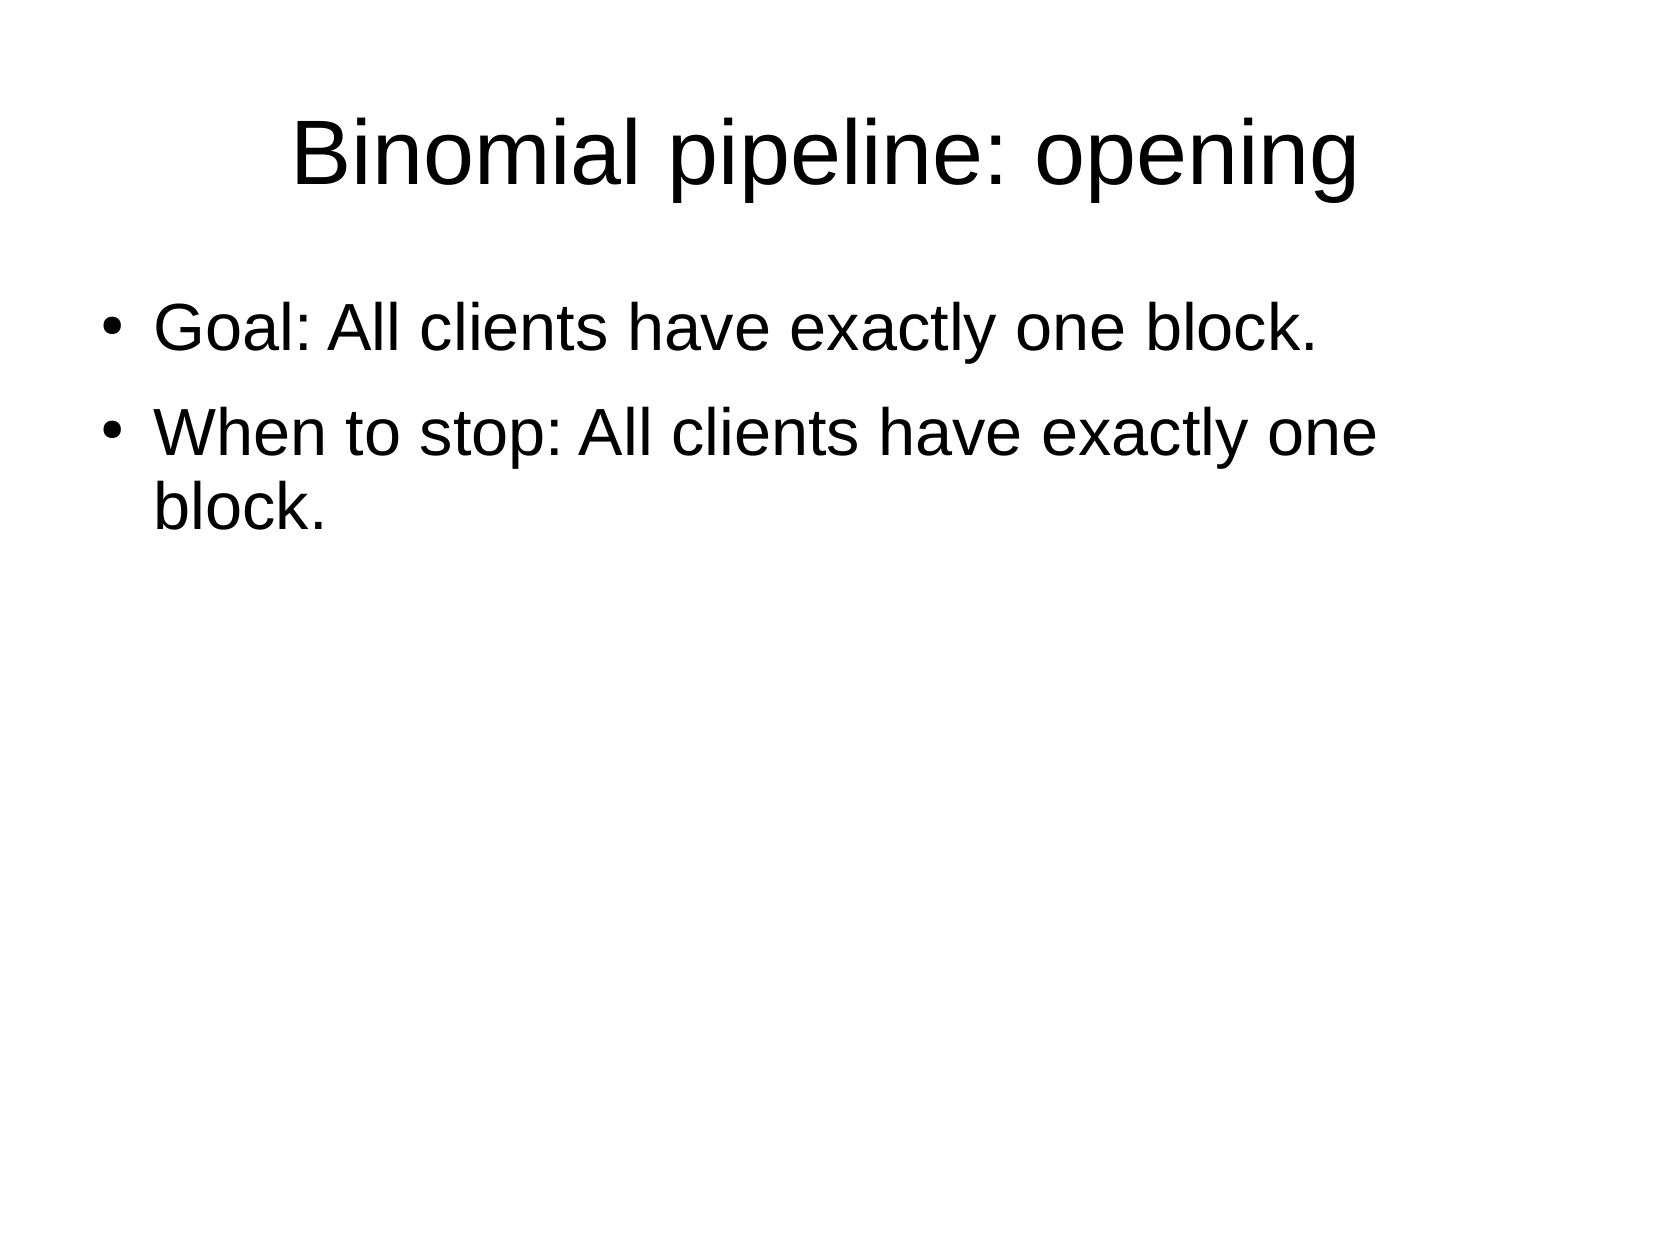

# Binomial pipeline: opening
Goal: All clients have exactly one block.
When to stop: All clients have exactly one block.